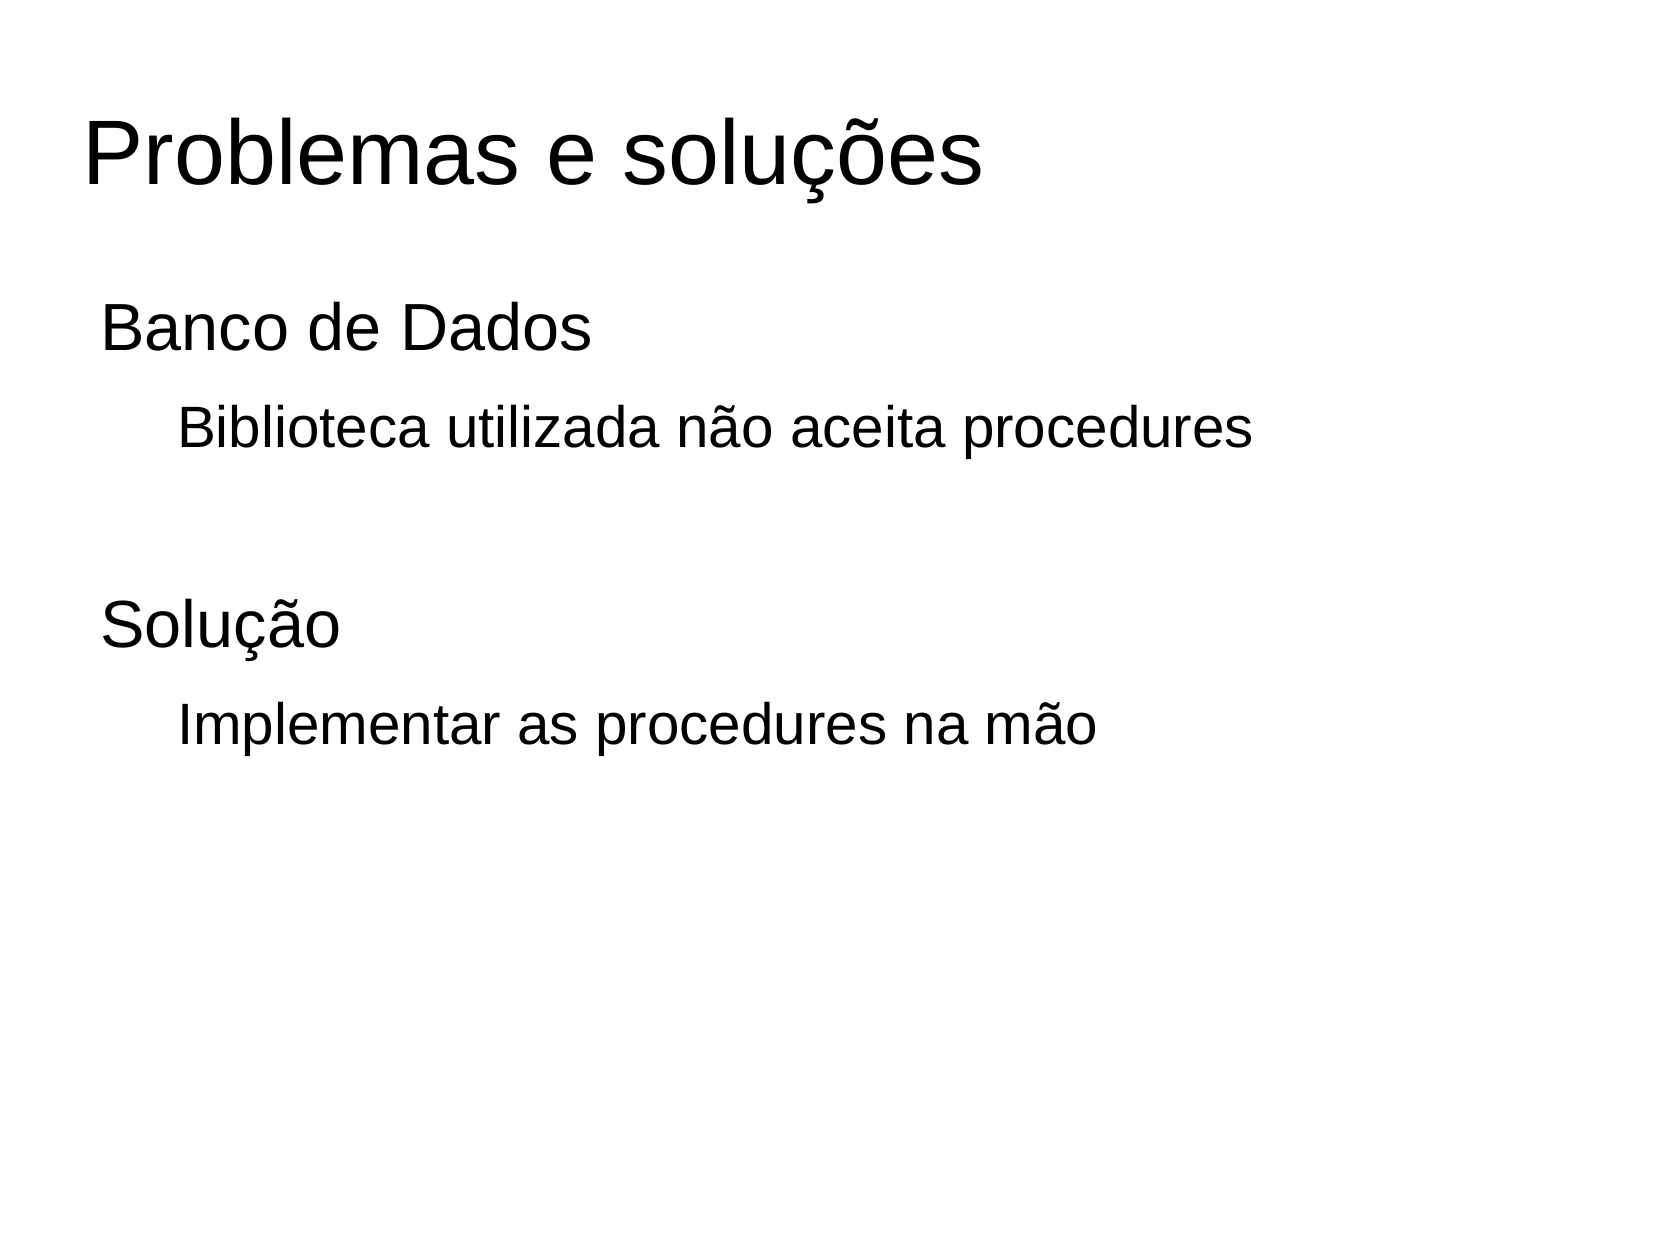

# Problemas e soluções
Banco de Dados
Biblioteca utilizada não aceita procedures
Solução
Implementar as procedures na mão